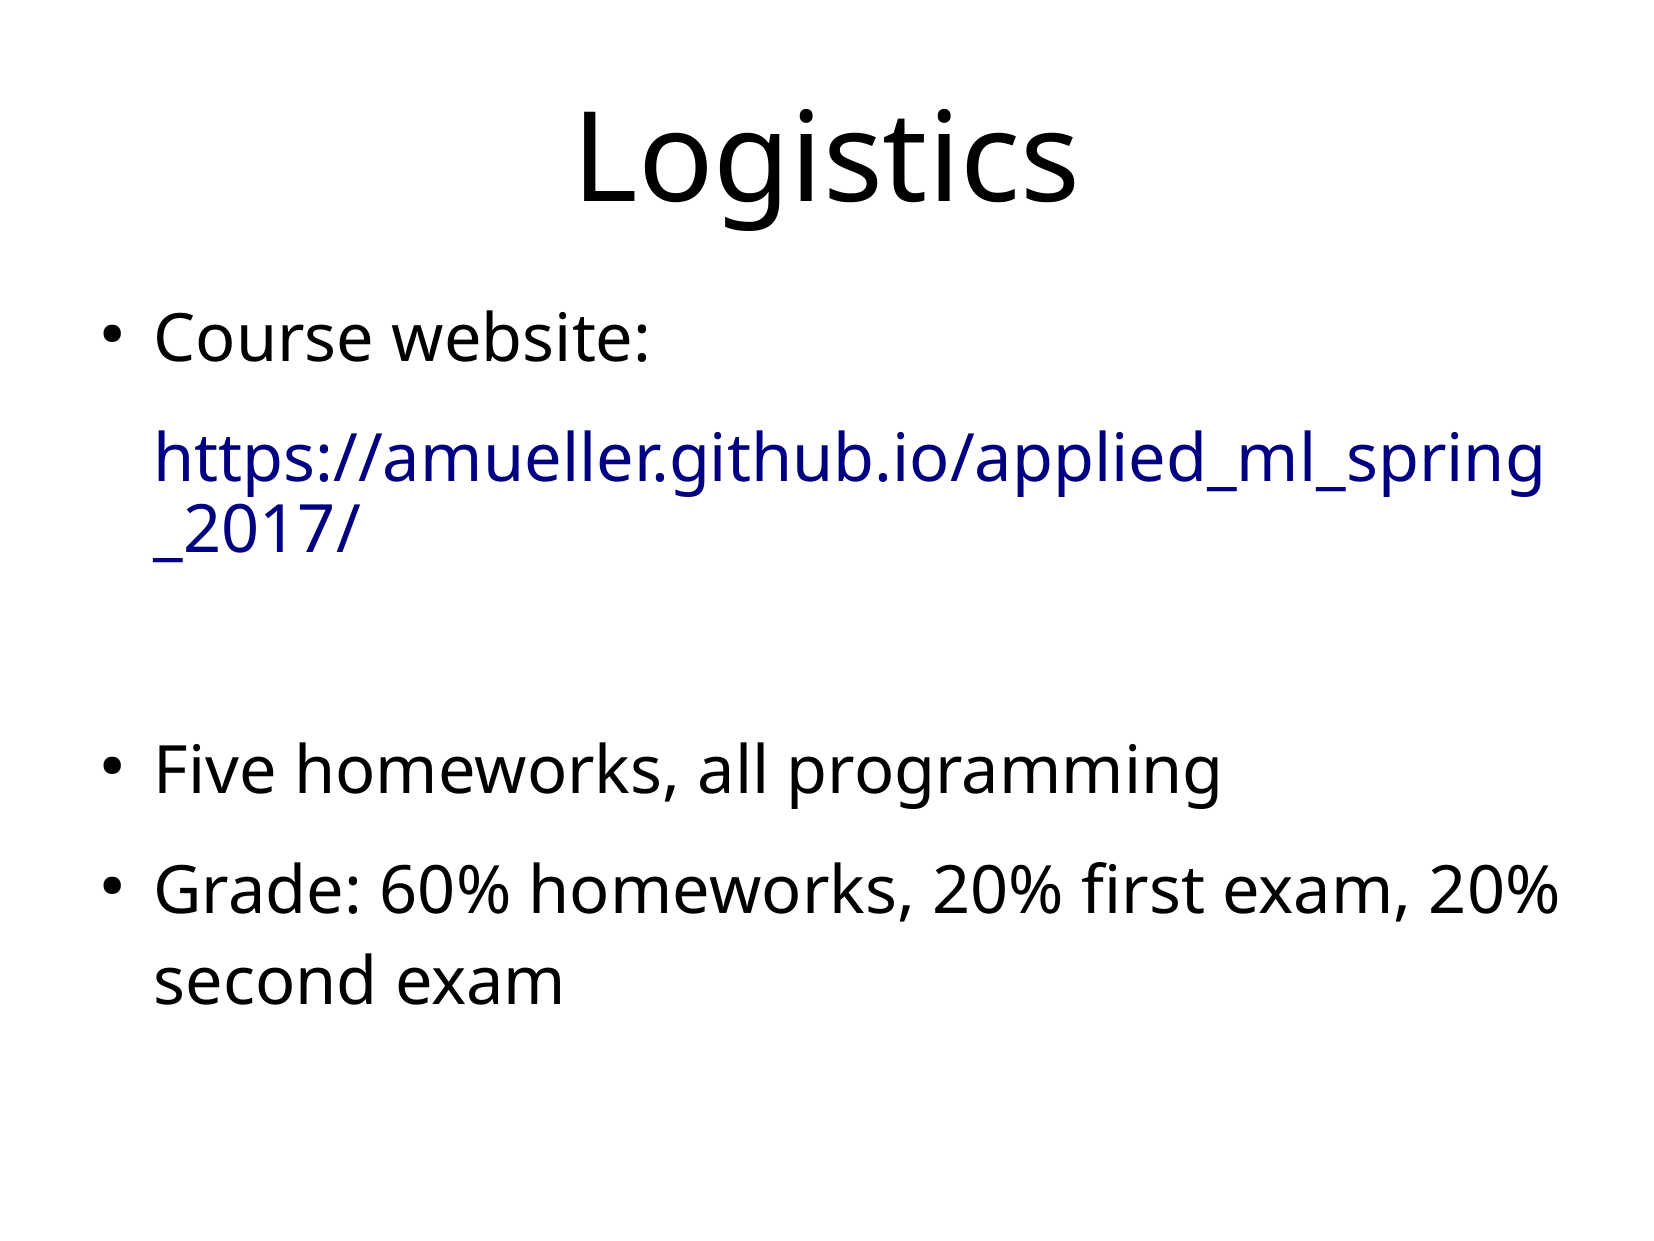

# Logistics
Course website:
https://amueller.github.io/applied_ml_spring_2017/
Five homeworks, all programming
Grade: 60% homeworks, 20% first exam, 20% second exam